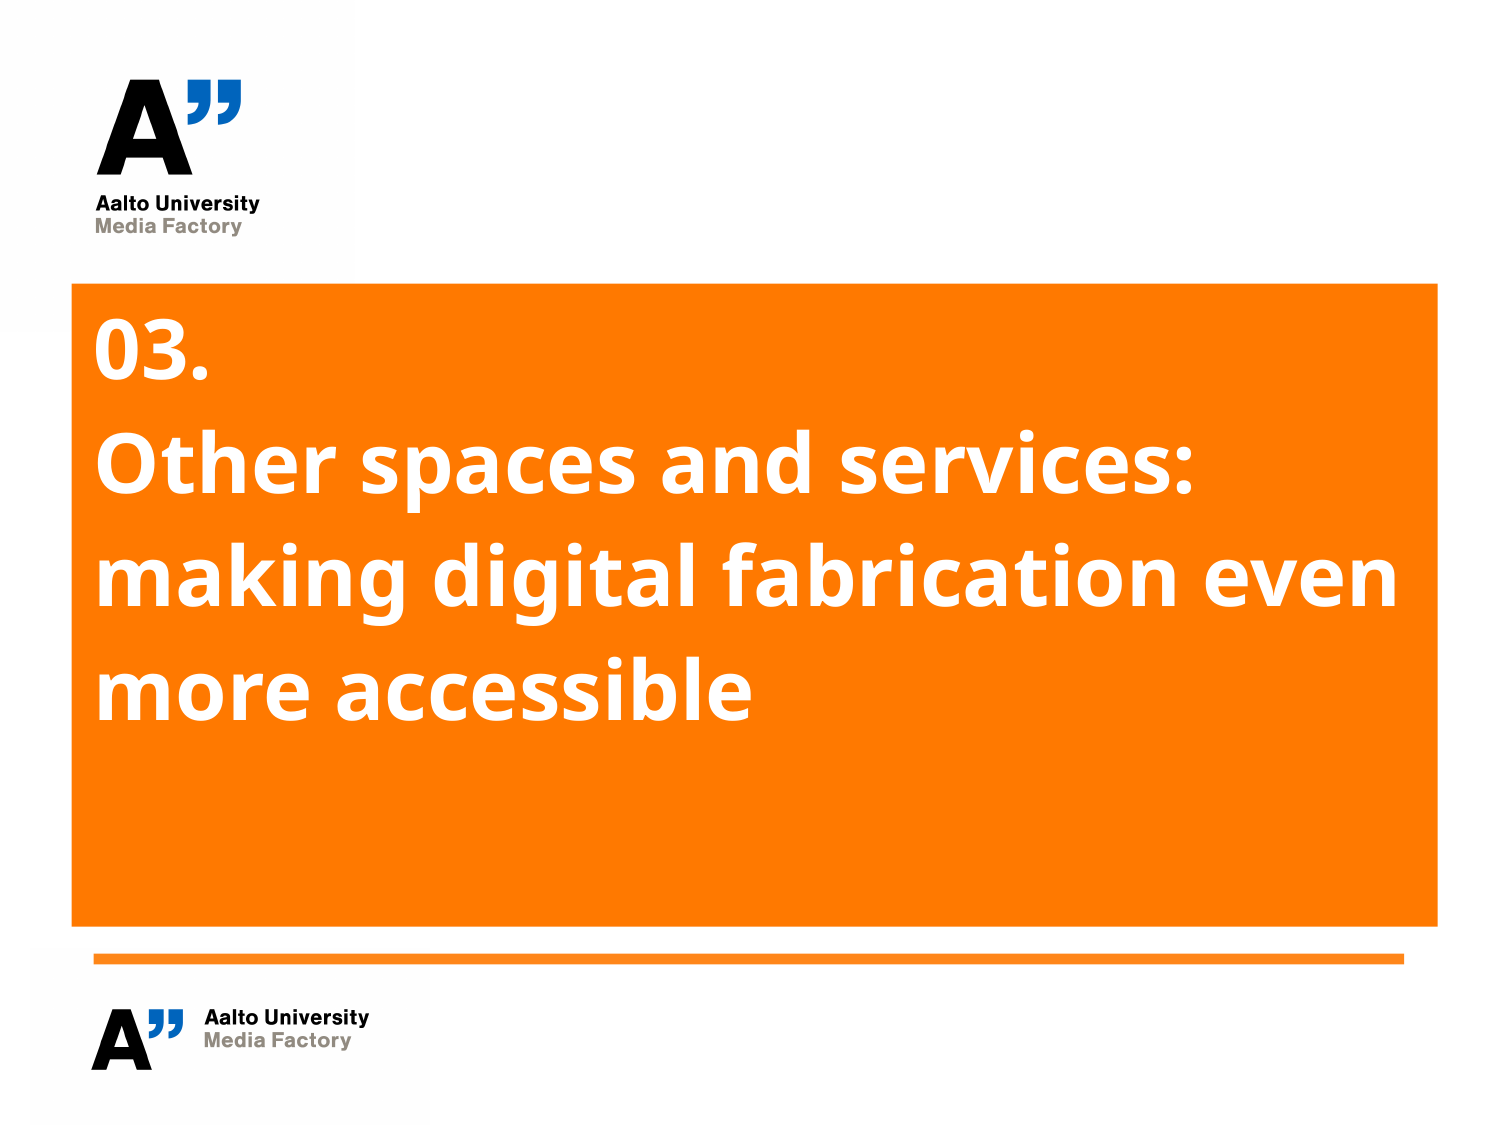

#
03.
Other spaces and services:
making digital fabrication even more accessible